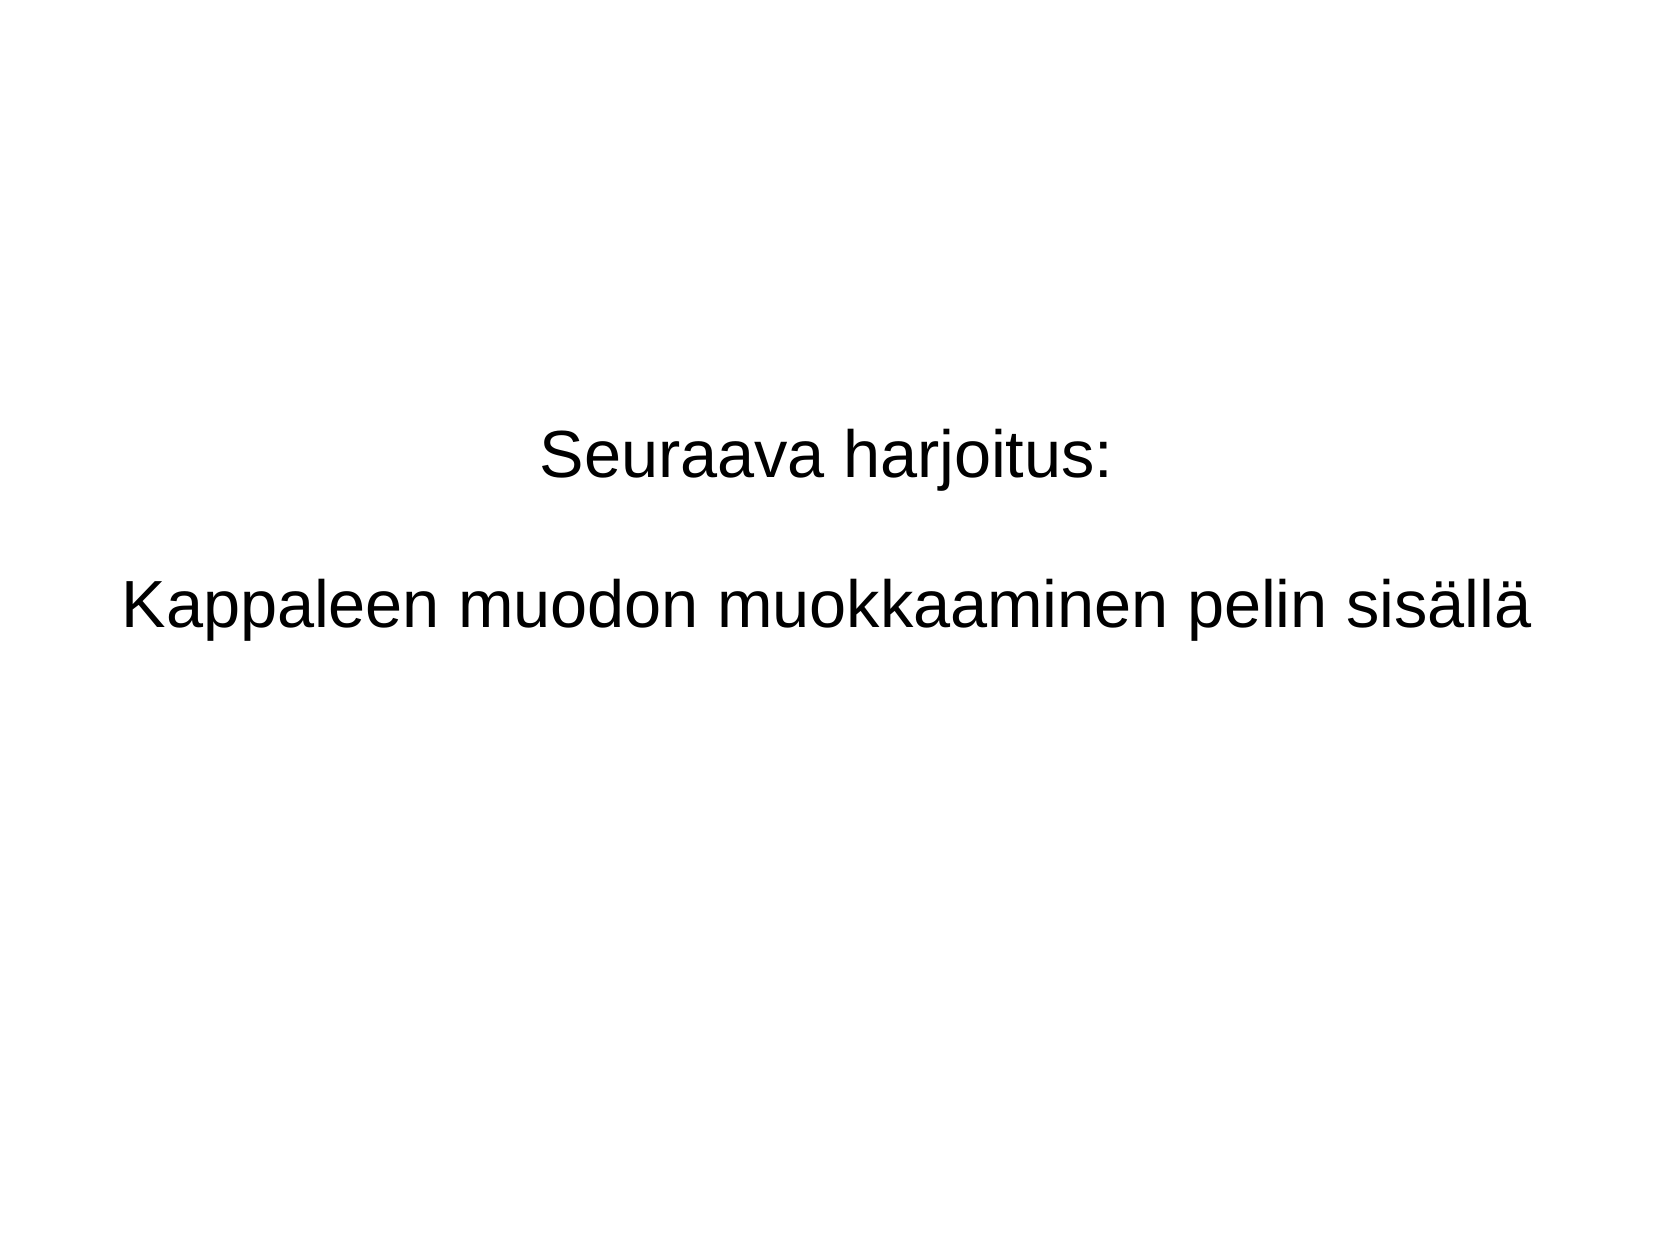

# Seuraava harjoitus:
Kappaleen muodon muokkaaminen pelin sisällä